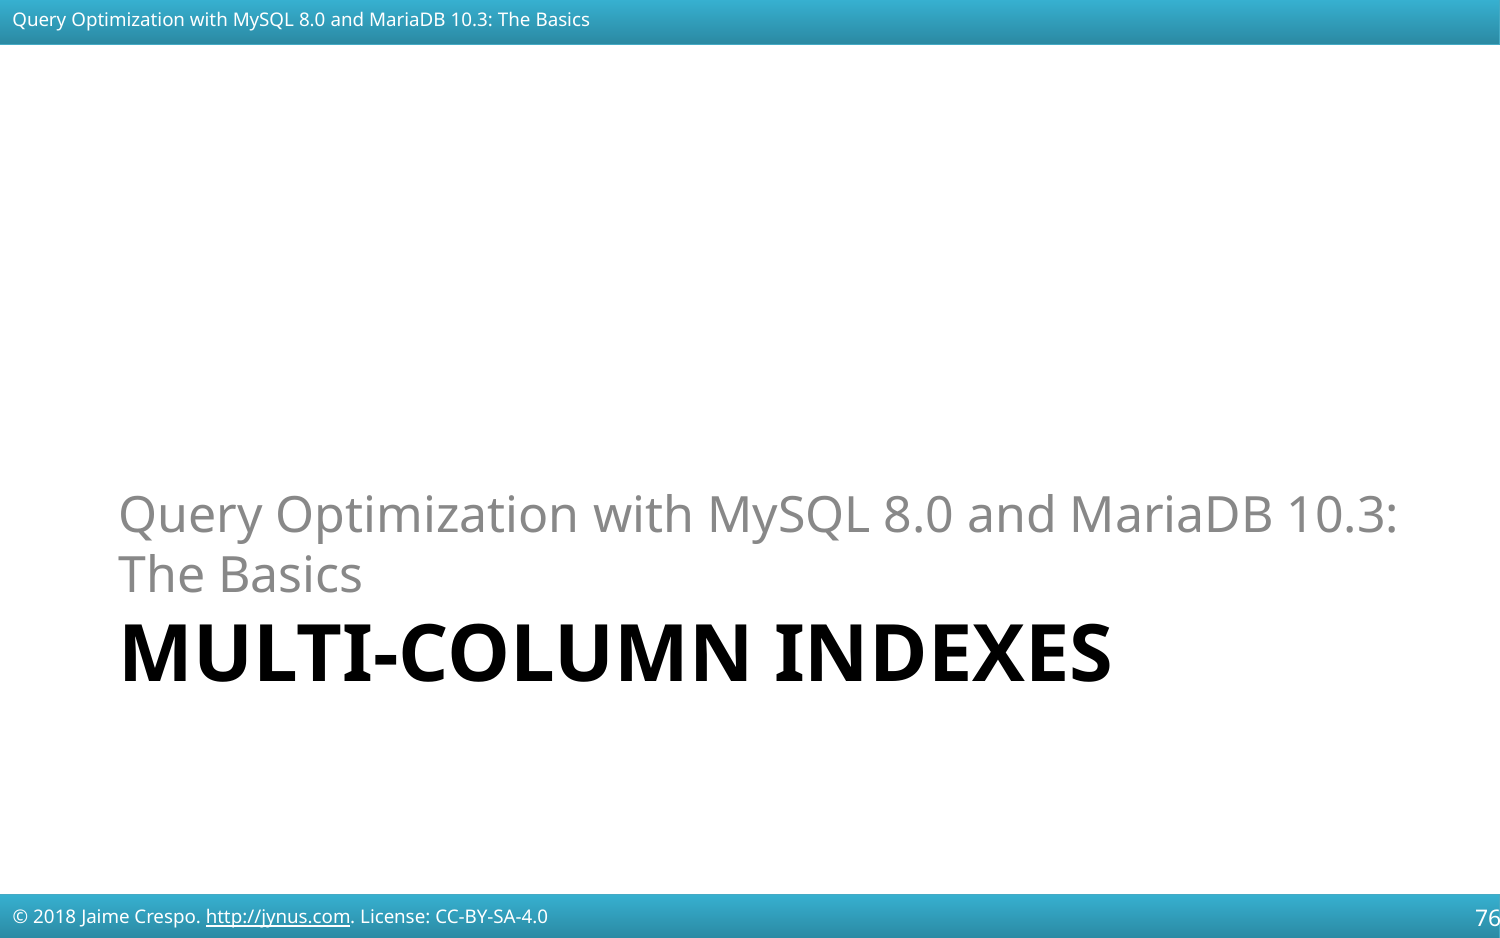

Query Optimization with MySQL 8.0 and MariaDB 10.3: The Basics
# Multi-column Indexes